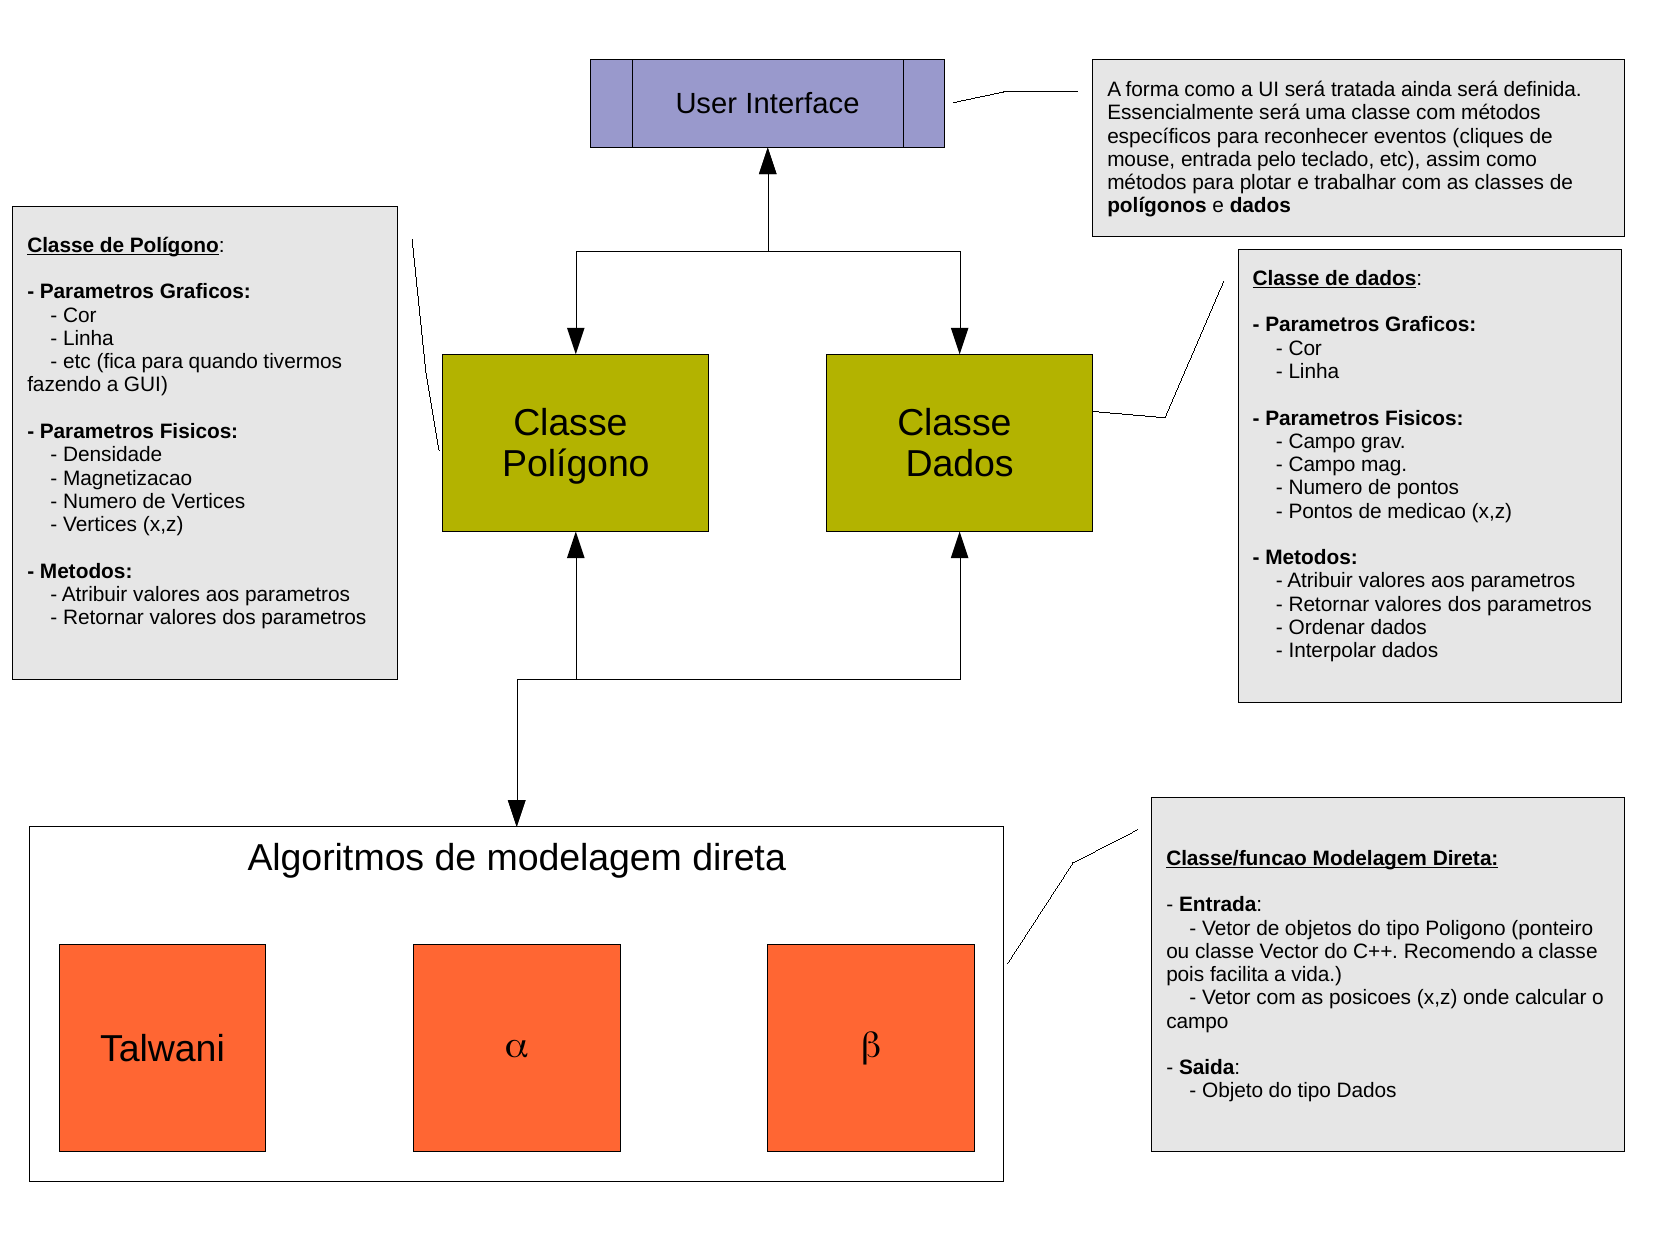

User Interface
A forma como a UI será tratada ainda será definida.
Essencialmente será uma classe com métodos específicos para reconhecer eventos (cliques de mouse, entrada pelo teclado, etc), assim como métodos para plotar e trabalhar com as classes de polígonos e dados
Classe de Polígono:
- Parametros Graficos:
 - Cor
 - Linha
 - etc (fica para quando tivermos fazendo a GUI)
- Parametros Fisicos:
 - Densidade
 - Magnetizacao
 - Numero de Vertices
 - Vertices (x,z)
- Metodos:
 - Atribuir valores aos parametros
 - Retornar valores dos parametros
Classe de dados:
- Parametros Graficos:
 - Cor
 - Linha
- Parametros Fisicos:
 - Campo grav.
 - Campo mag.
 - Numero de pontos
 - Pontos de medicao (x,z)
- Metodos:
 - Atribuir valores aos parametros
 - Retornar valores dos parametros
 - Ordenar dados
 - Interpolar dados
Classe
Polígono
Classe
Dados
Classe/funcao Modelagem Direta:
- Entrada:
 - Vetor de objetos do tipo Poligono (ponteiro ou classe Vector do C++. Recomendo a classe pois facilita a vida.)
 - Vetor com as posicoes (x,z) onde calcular o campo
- Saida:
 - Objeto do tipo Dados
Algoritmos de modelagem direta
Talwani
a
b